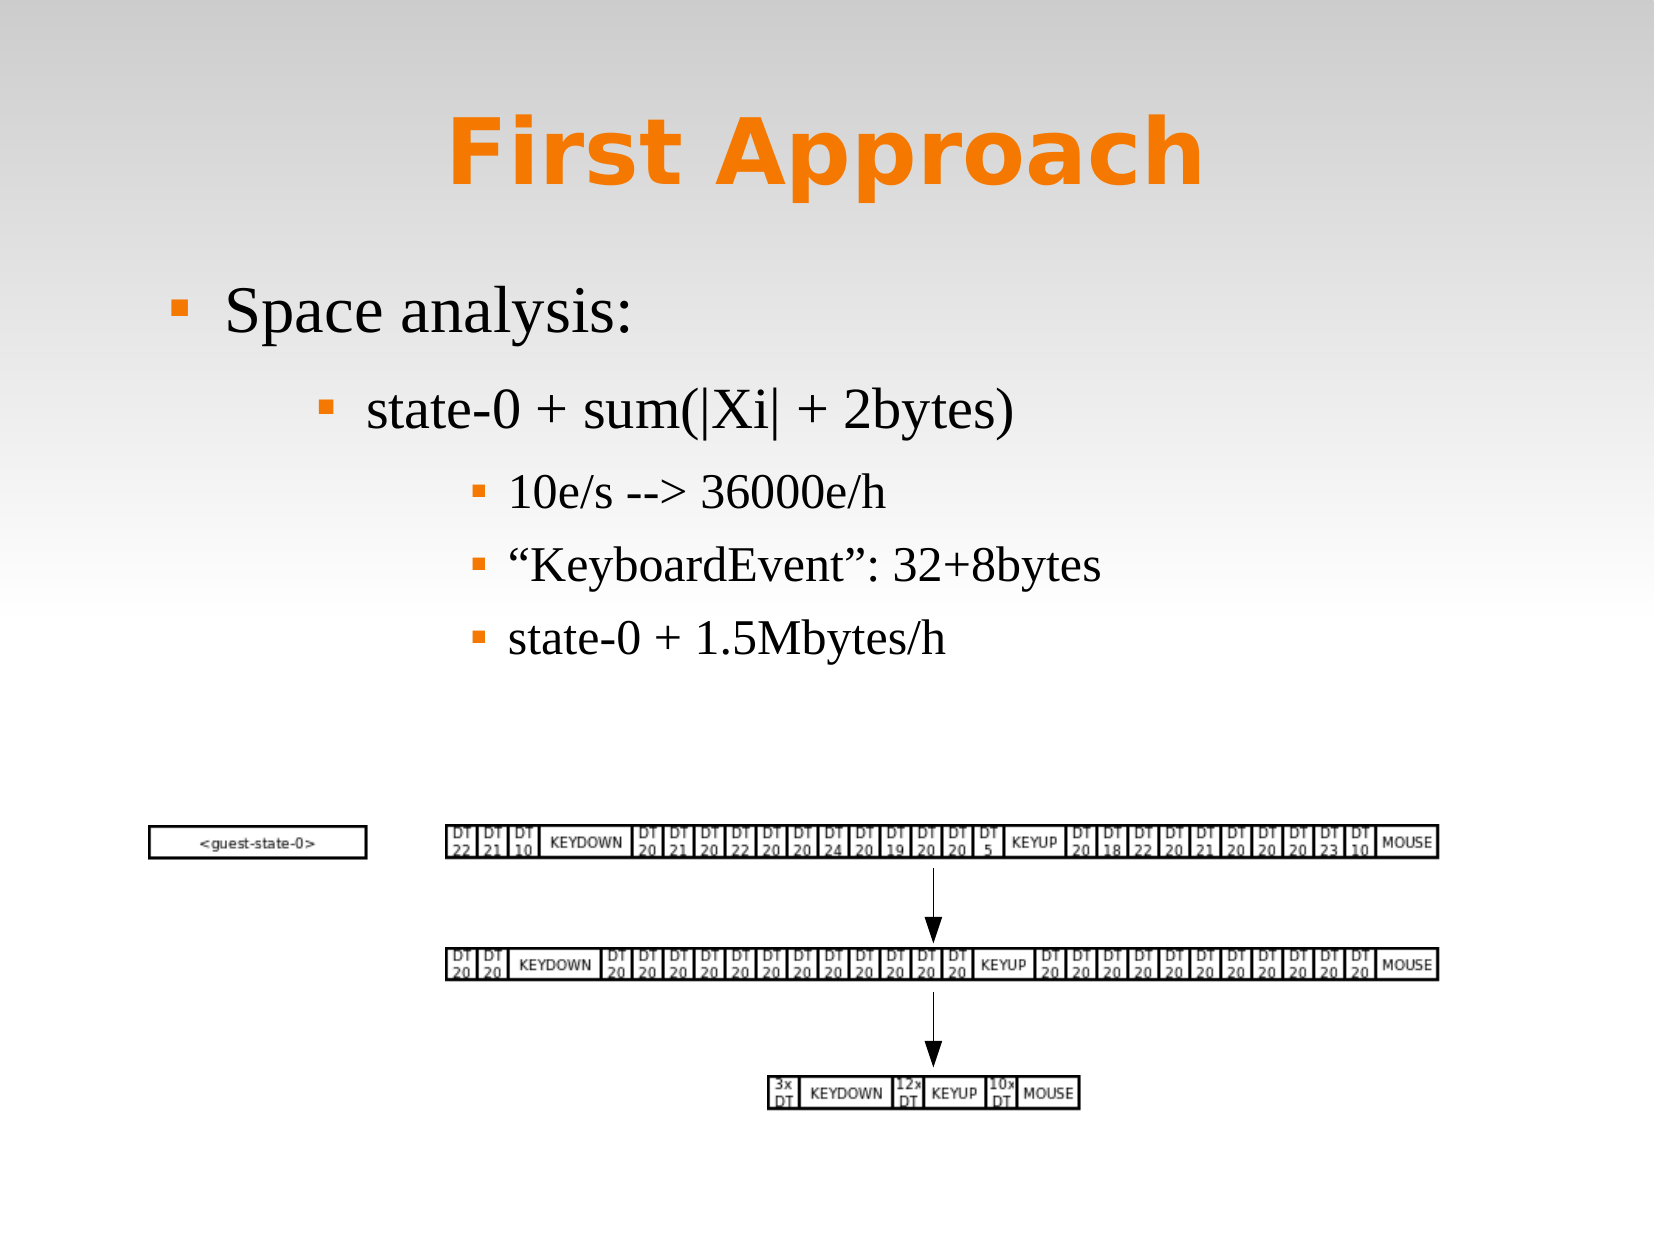

# First Approach
Space analysis:
state-0 + sum(|Xi| + 2bytes)
10e/s --> 36000e/h
“KeyboardEvent”: 32+8bytes
state-0 + 1.5Mbytes/h